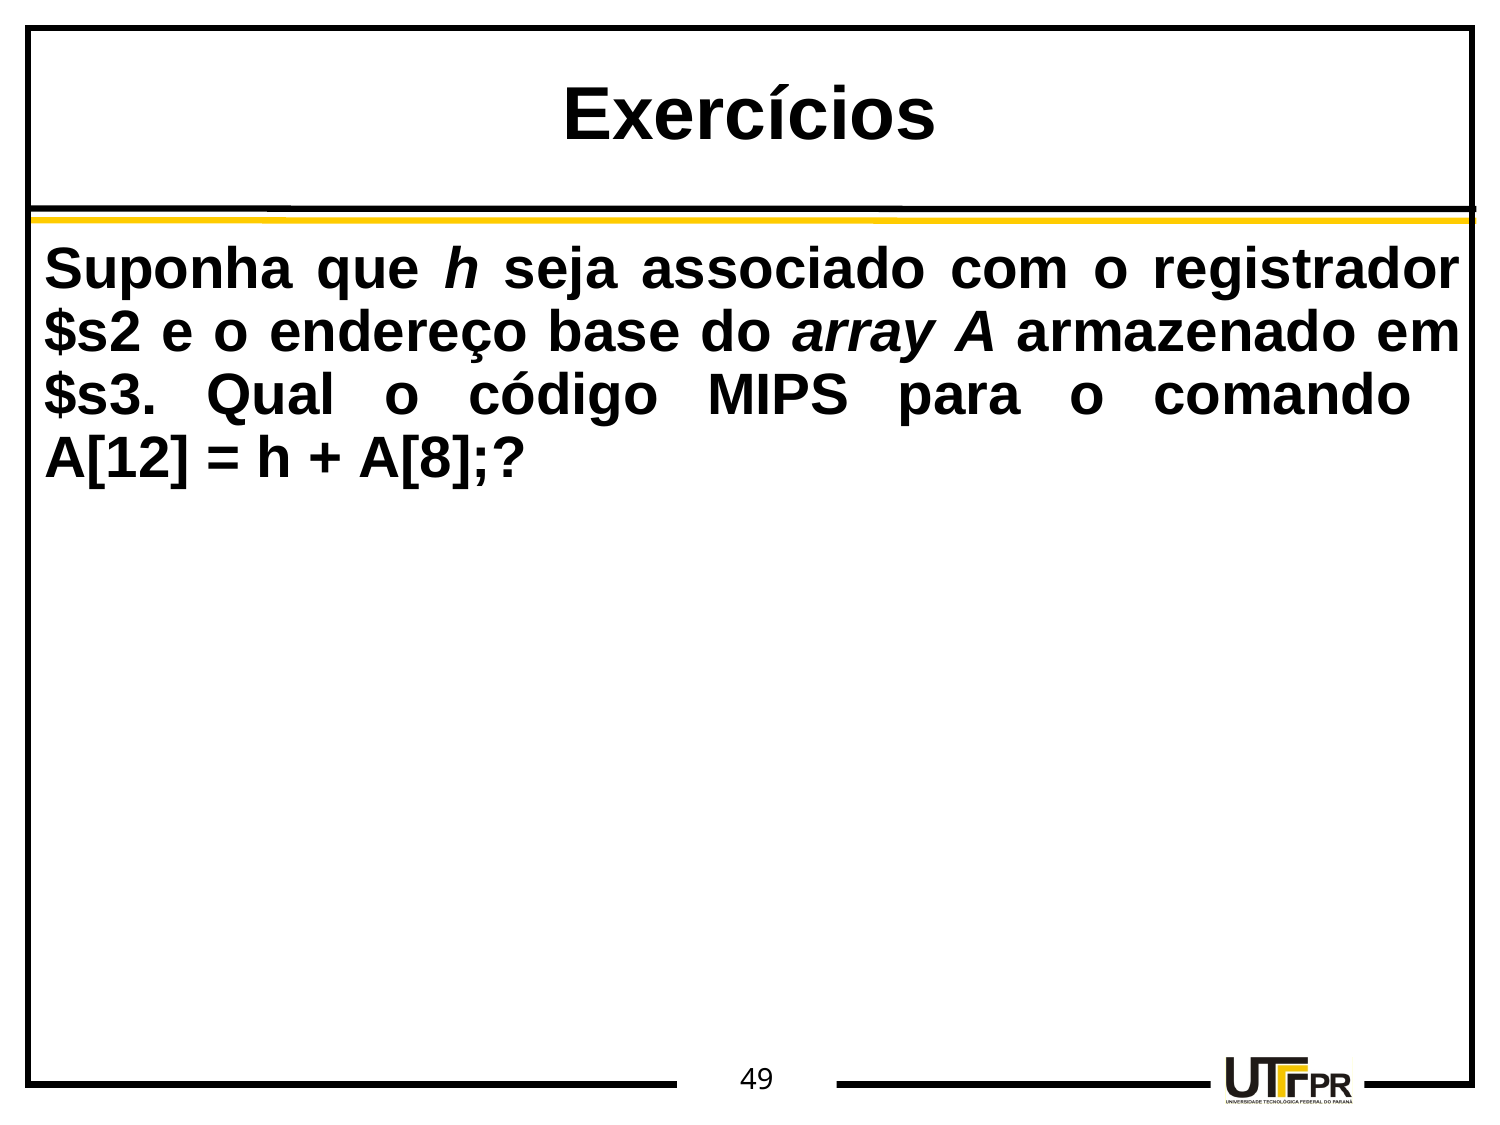

#
Exercícios
Suponha que h seja associado com o registrador $s2 e o endereço base do array A armazenado em $s3. Qual o código MIPS para o comando
A[12] = h + A[8];?